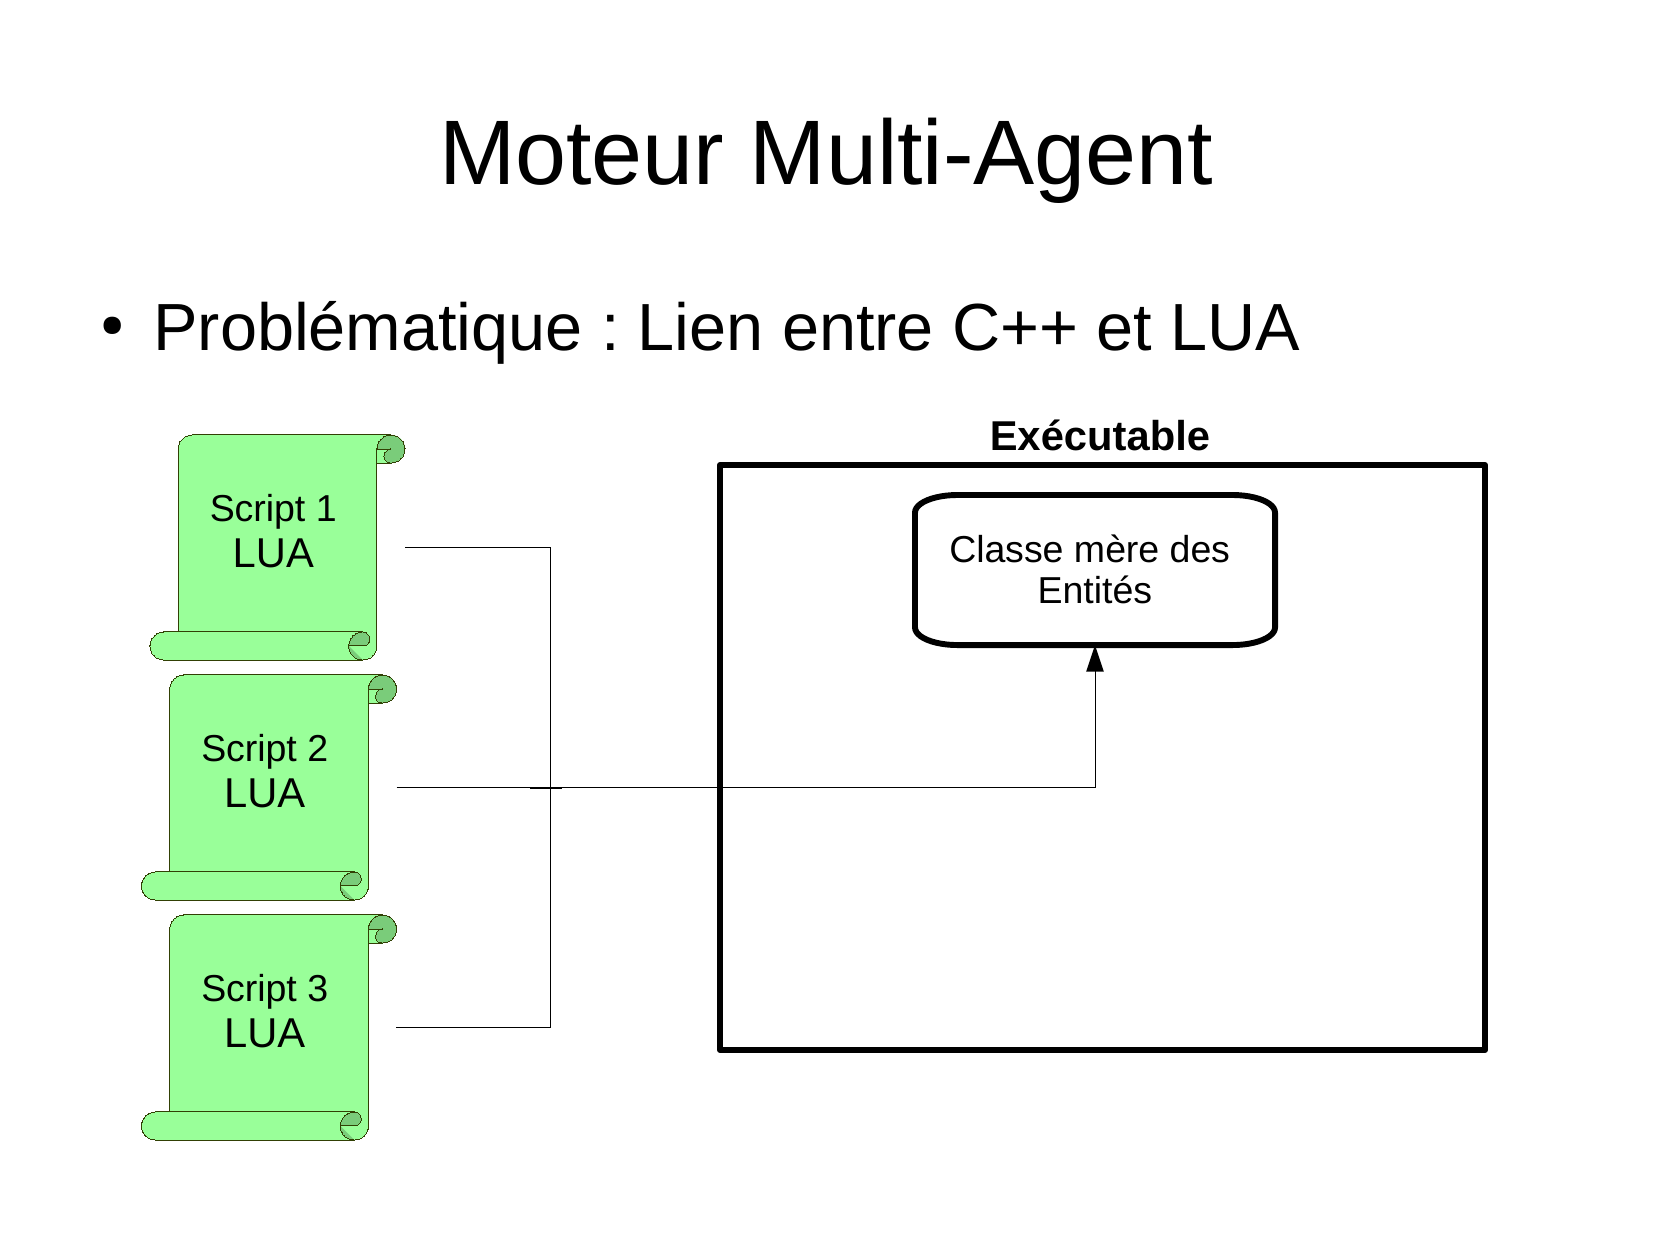

# Moteur Multi-Agent
Problématique : Lien entre C++ et LUA
Exécutable
Script 1
LUA
Classe mère des
Entités
Script 2
LUA
Script 3
LUA